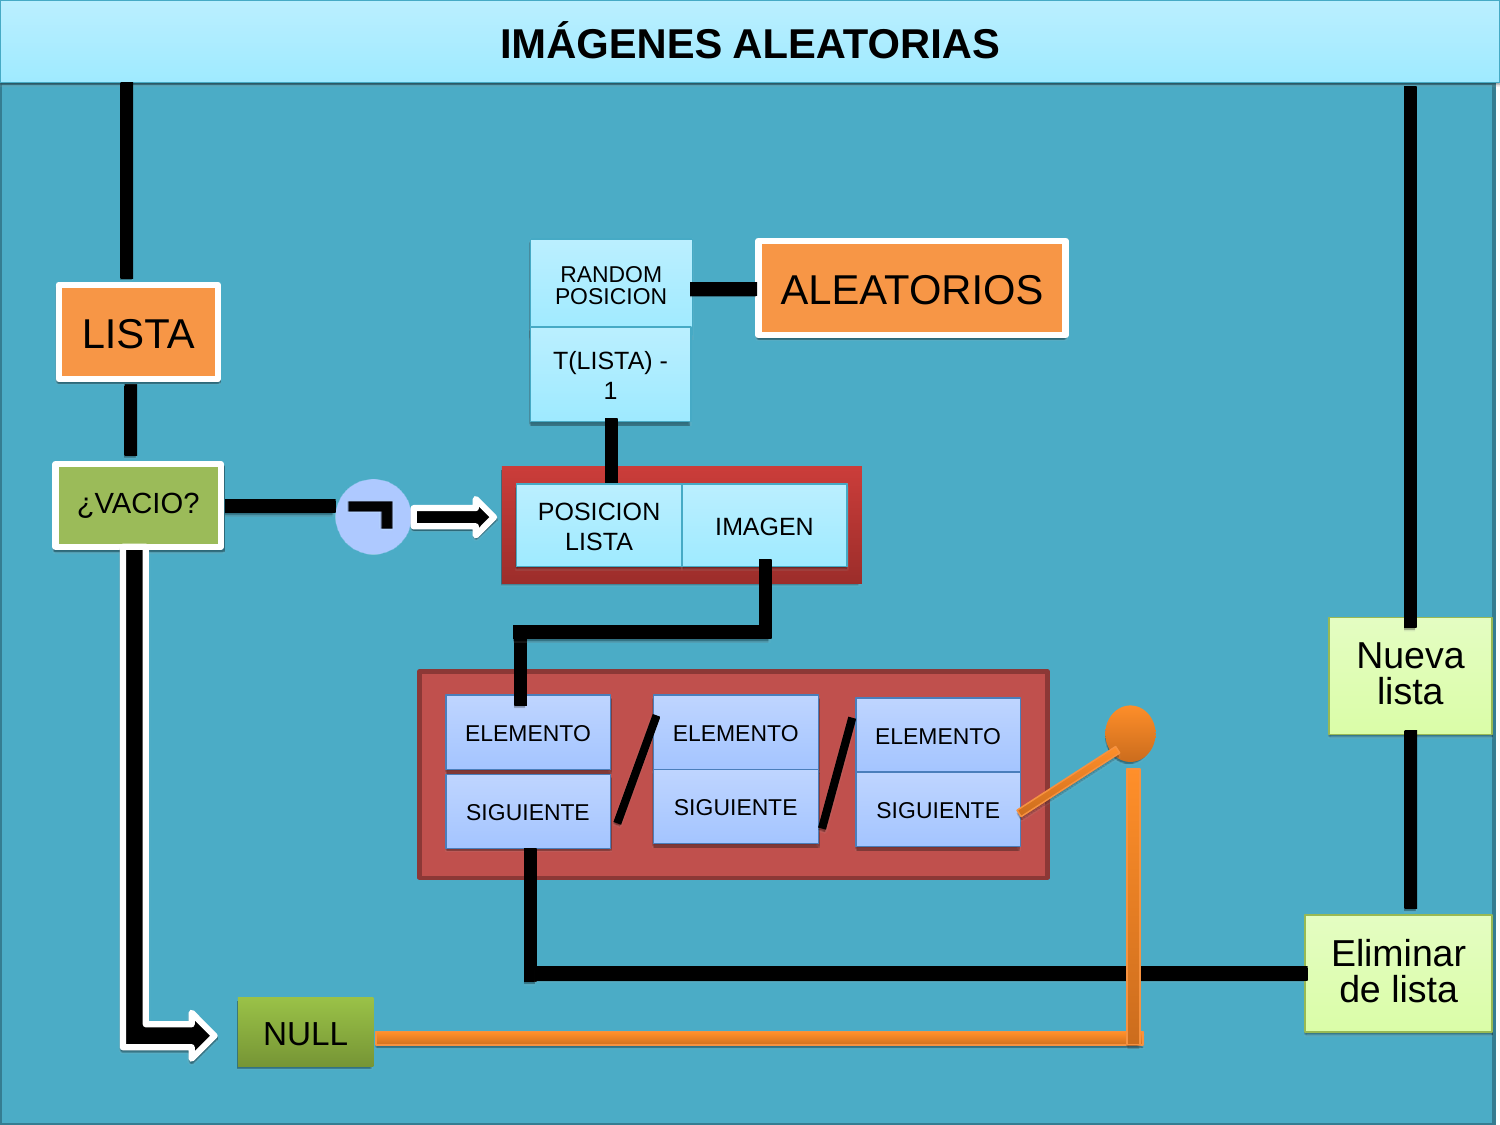

IMÁGENES ALEATORIAS
RANDOM
POSICION
ALEATORIOS
LISTA
T(LISTA) - 1
¿VACIO?
POSICION
LISTA
IMAGEN
Nueva lista
ELEMENTO
ELEMENTO
ELEMENTO
SIGUIENTE
SIGUIENTE
SIGUIENTE
Eliminar de lista
NULL